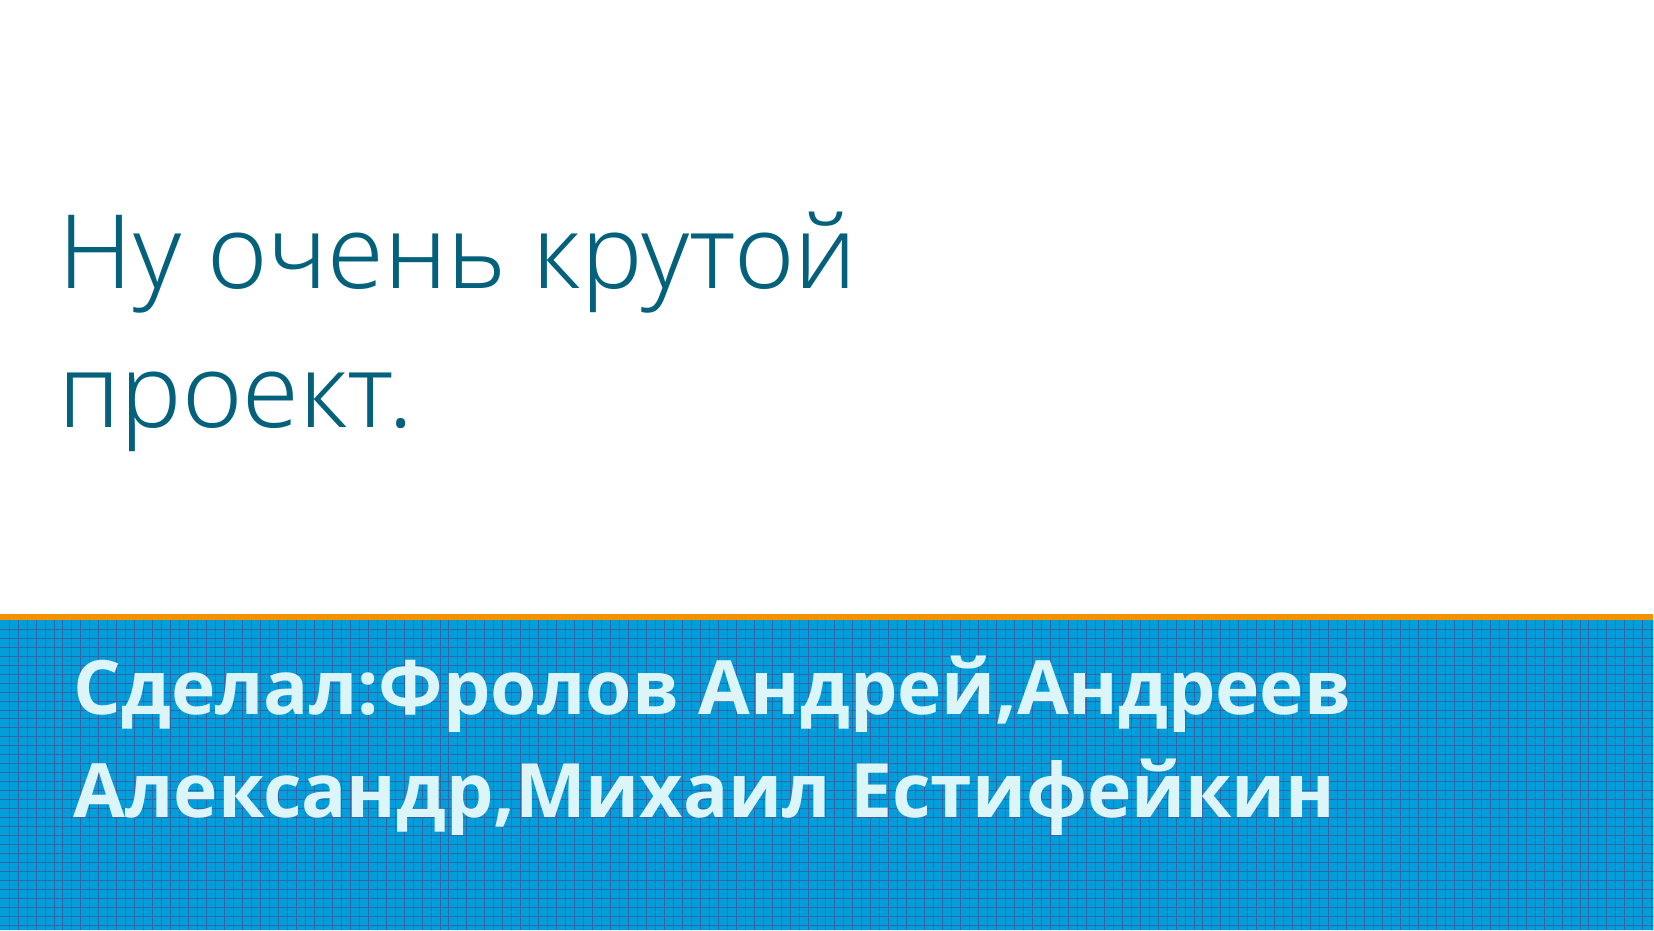

# Ну очень крутой проект.
Сделал:Фролов Андрей,Андреев Александр,Михаил Естифейкин